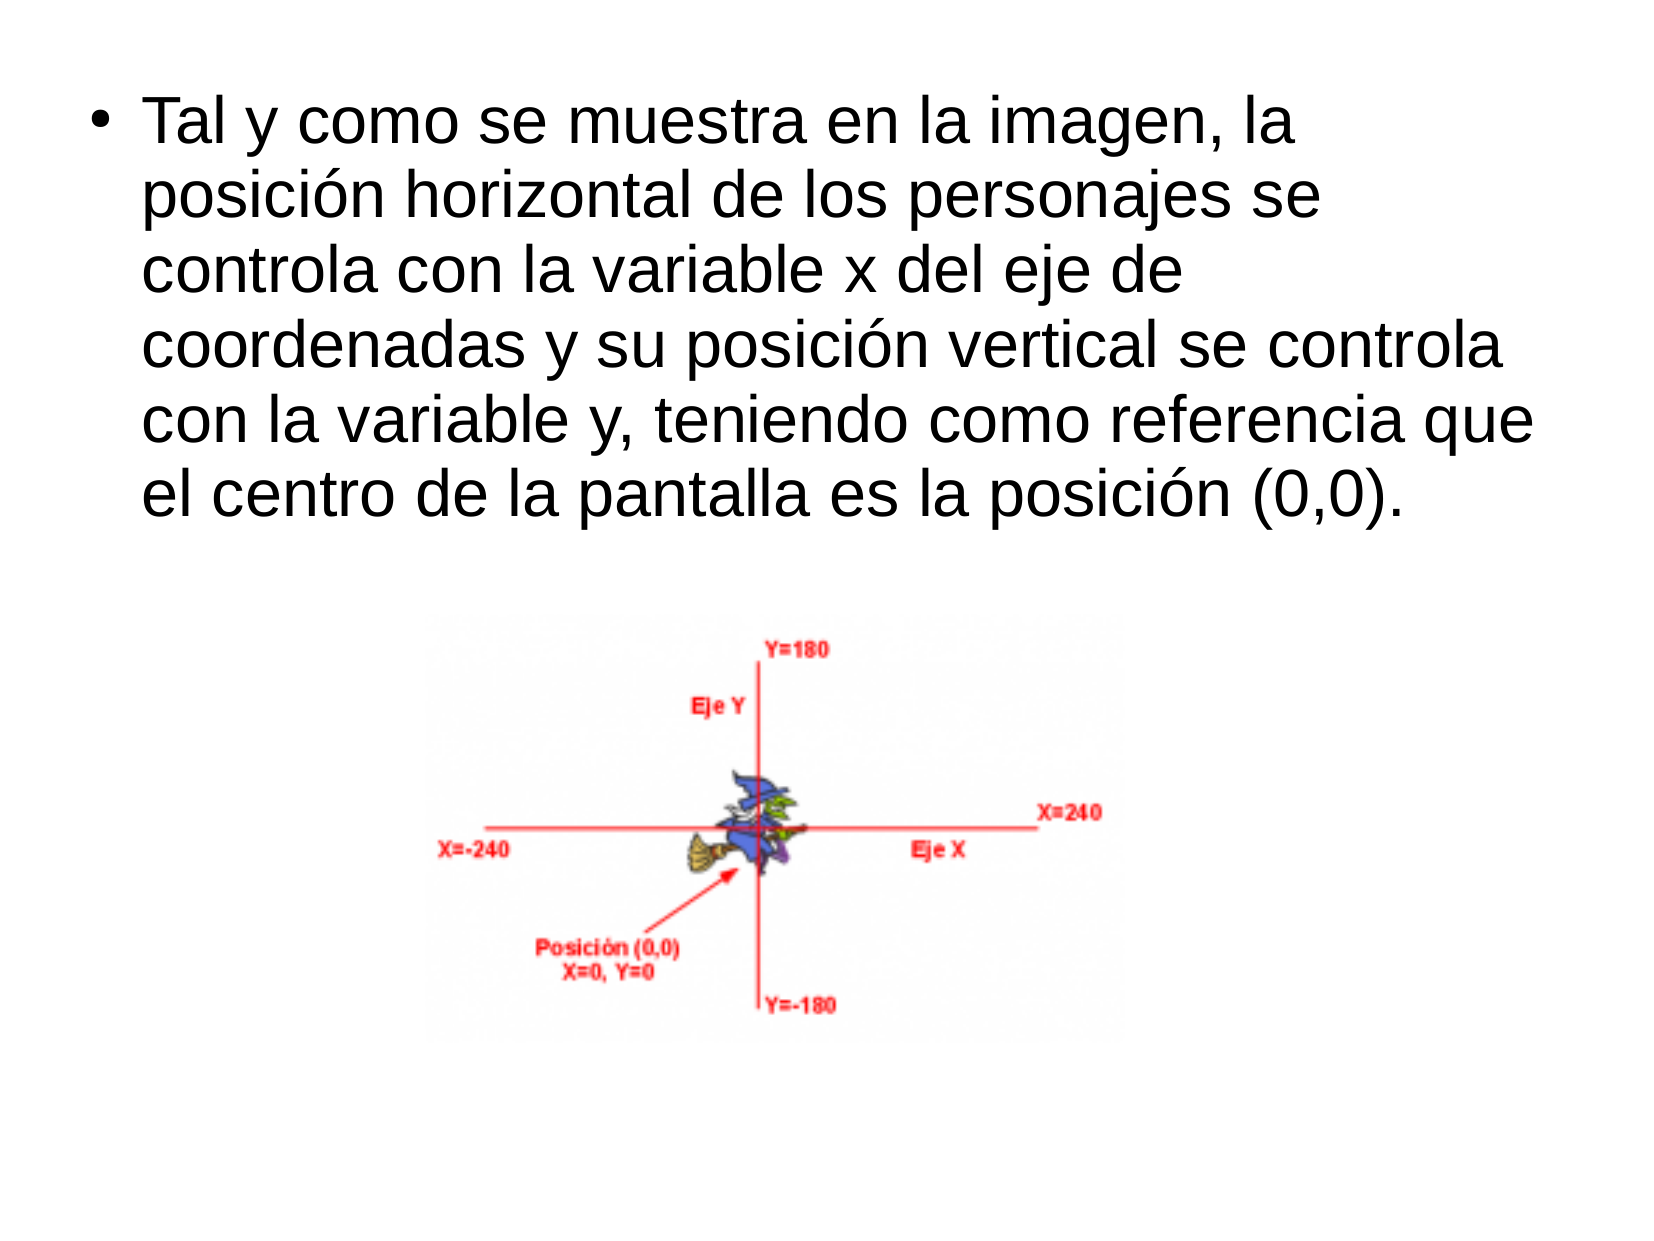

# Tal y como se muestra en la imagen, la posición horizontal de los personajes se controla con la variable x del eje de coordenadas y su posición vertical se controla con la variable y, teniendo como referencia que el centro de la pantalla es la posición (0,0).